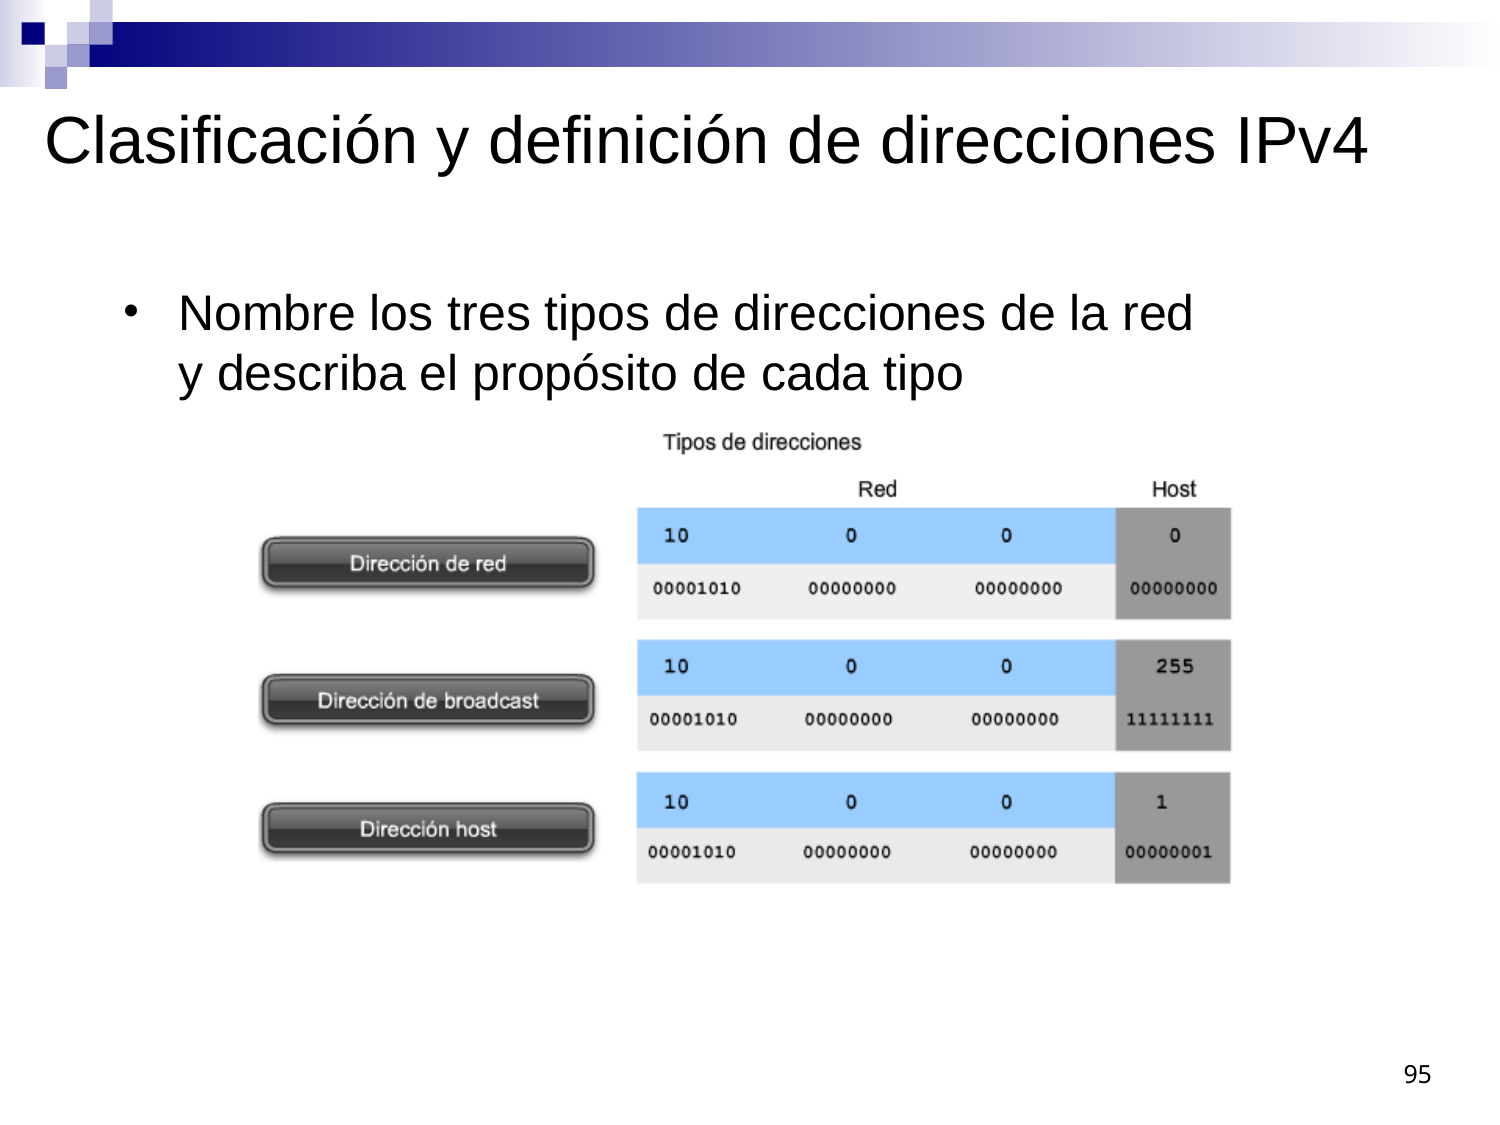

Clasificación y definición de direcciones IPv4
Nombre los tres tipos de direcciones de la red y describa el propósito de cada tipo